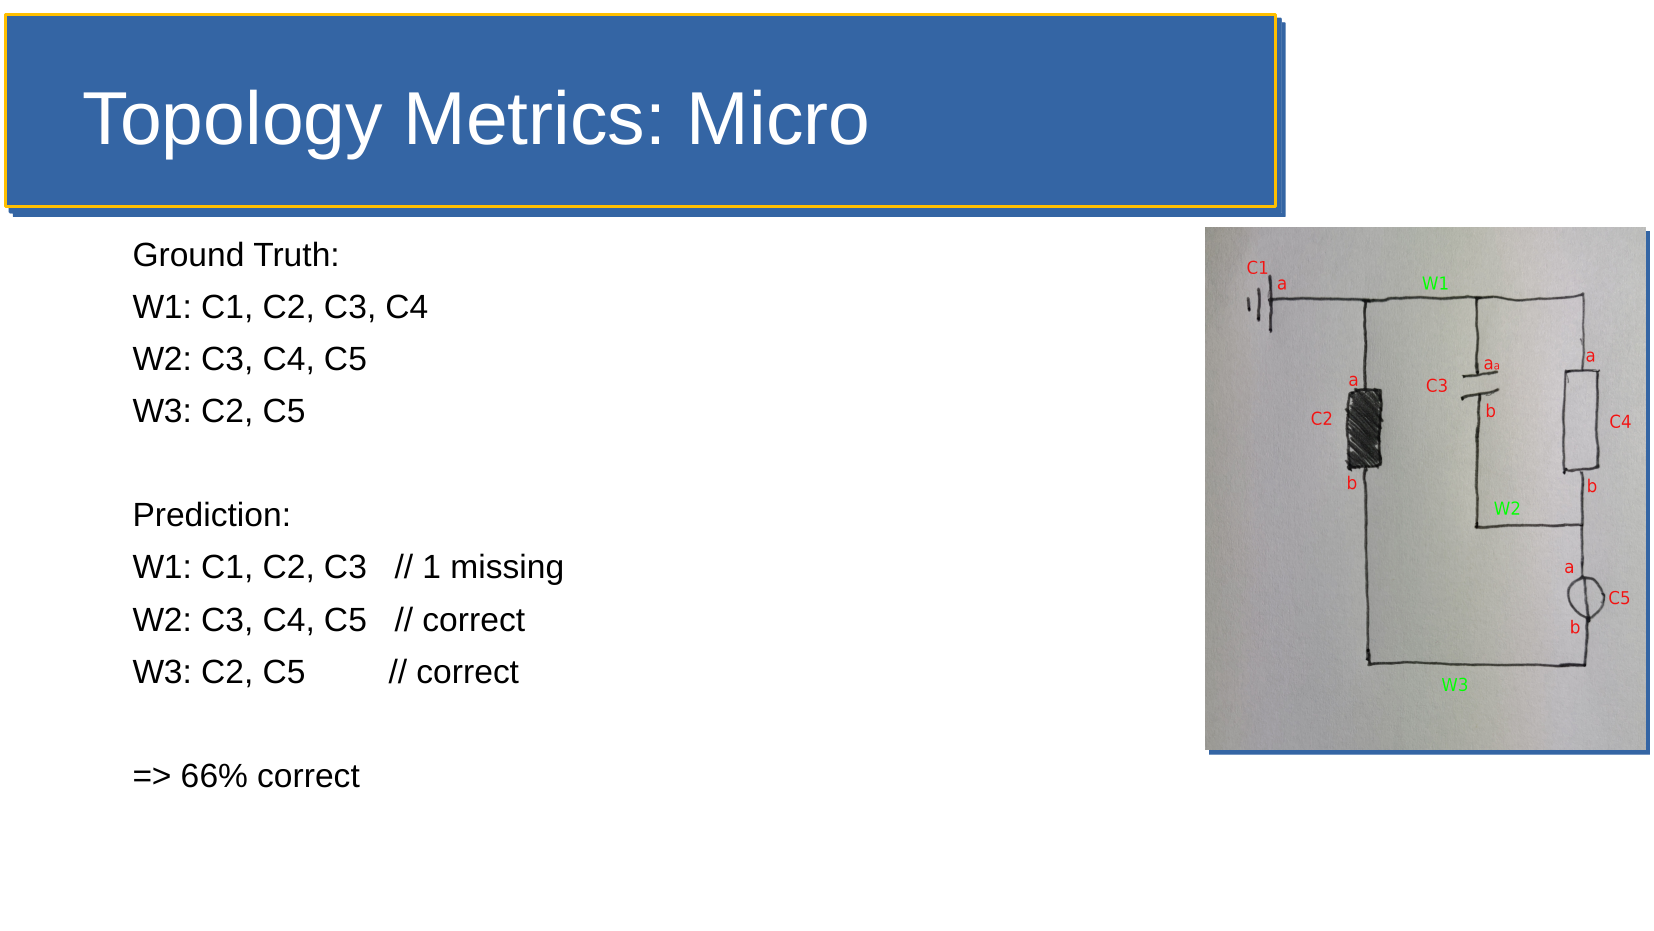

# Topology Metrics: Micro
Ground Truth:
W1: C1, C2, C3, C4
W2: C3, C4, C5
W3: C2, C5
Prediction:
W1: C1, C2, C3 // 1 missing
W2: C3, C4, C5 // correct
W3: C2, C5 // correct
=> 66% correct